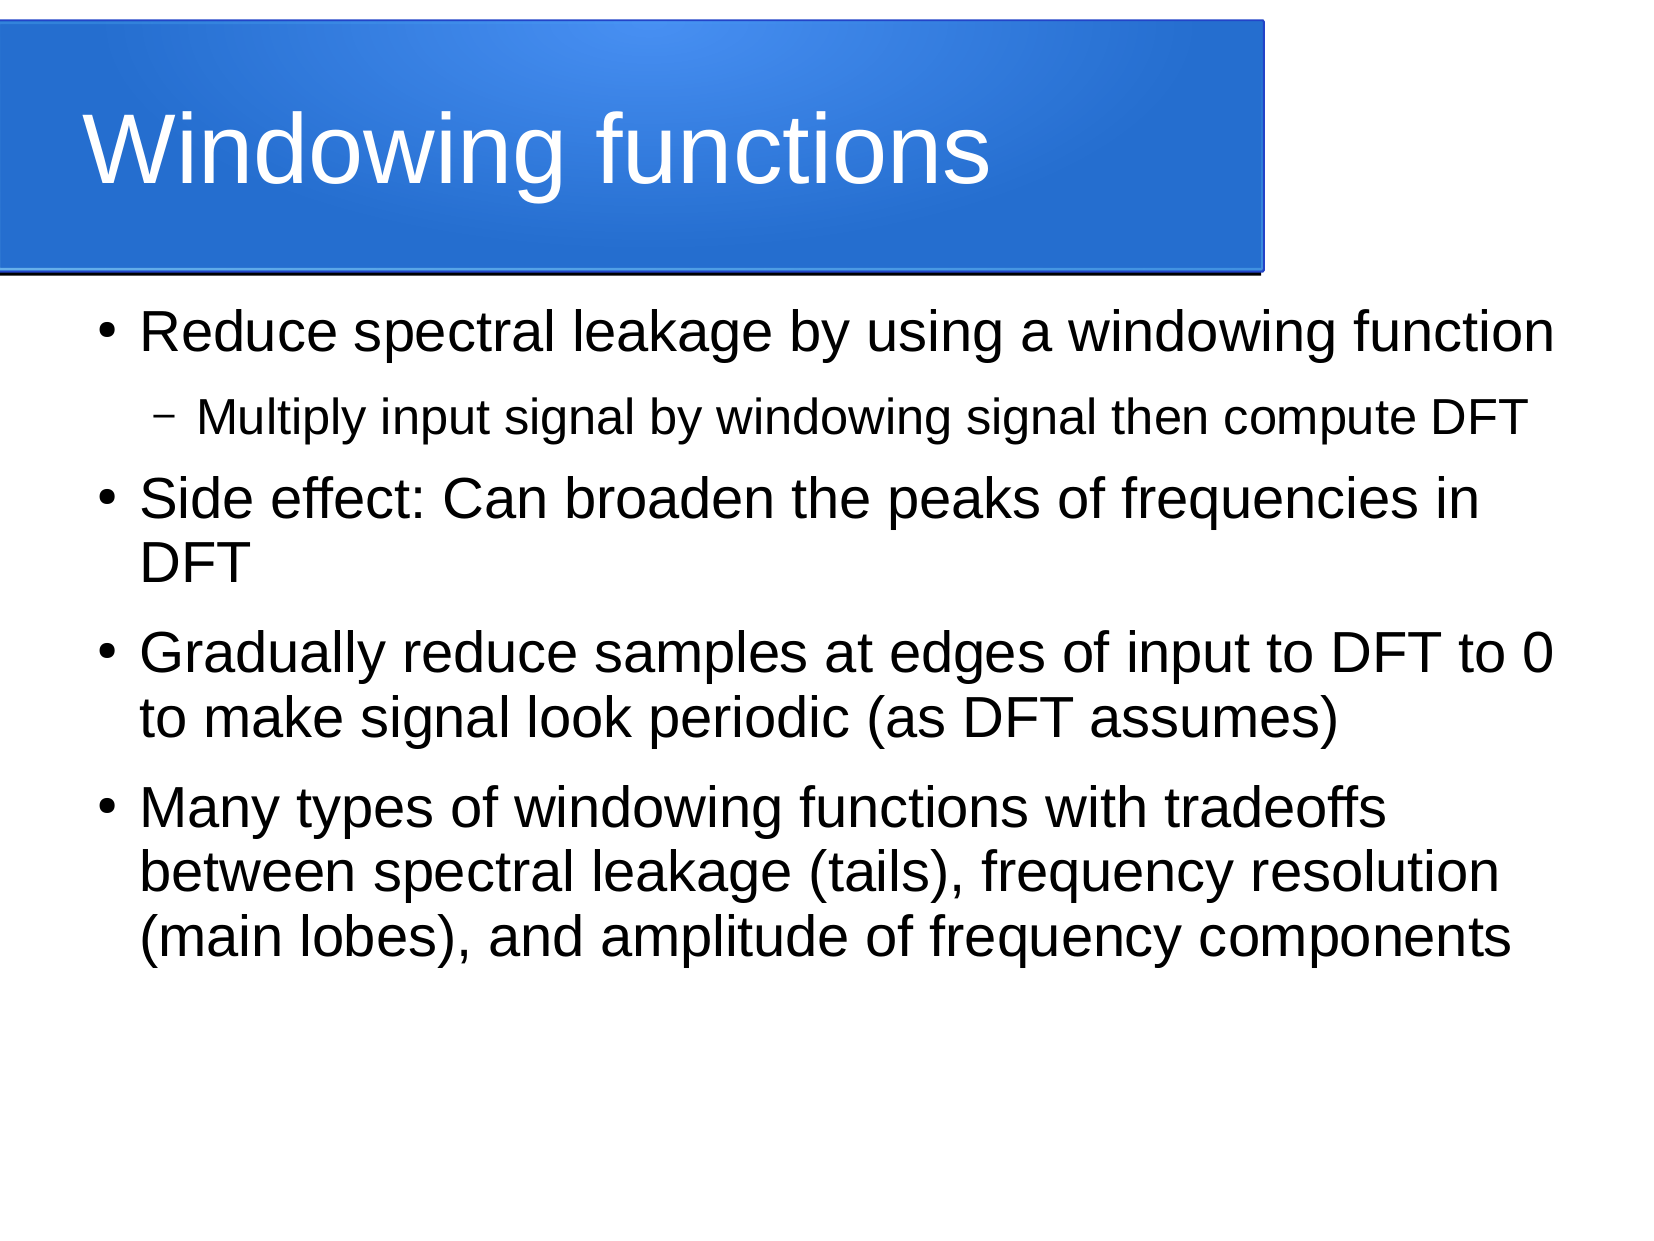

# Windowing functions
Reduce spectral leakage by using a windowing function
Multiply input signal by windowing signal then compute DFT
Side effect: Can broaden the peaks of frequencies in DFT
Gradually reduce samples at edges of input to DFT to 0 to make signal look periodic (as DFT assumes)
Many types of windowing functions with tradeoffs between spectral leakage (tails), frequency resolution (main lobes), and amplitude of frequency components